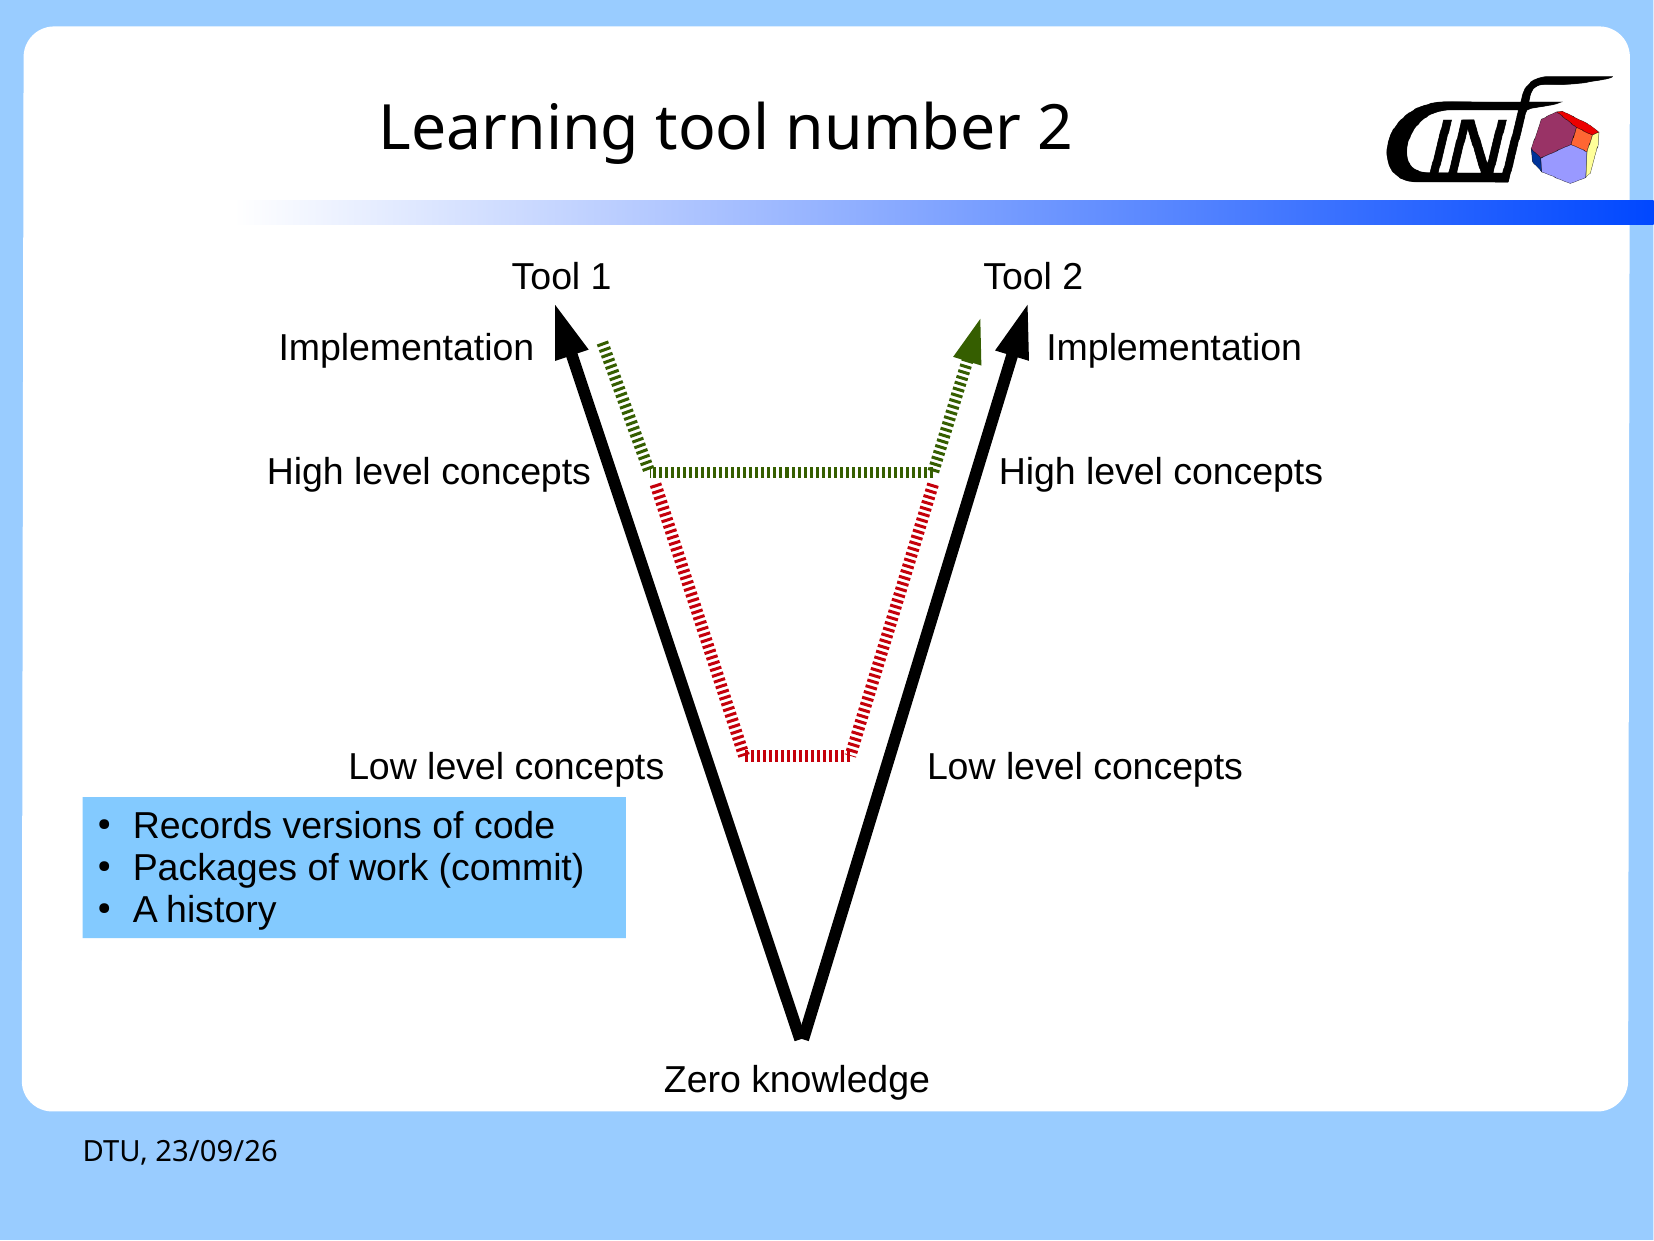

# Learning tool number 2
Tool 1
Tool 2
Implementation
Implementation
High level concepts
High level concepts
Low level concepts
Low level concepts
Records versions of code
Packages of work (commit)
A history
Zero knowledge